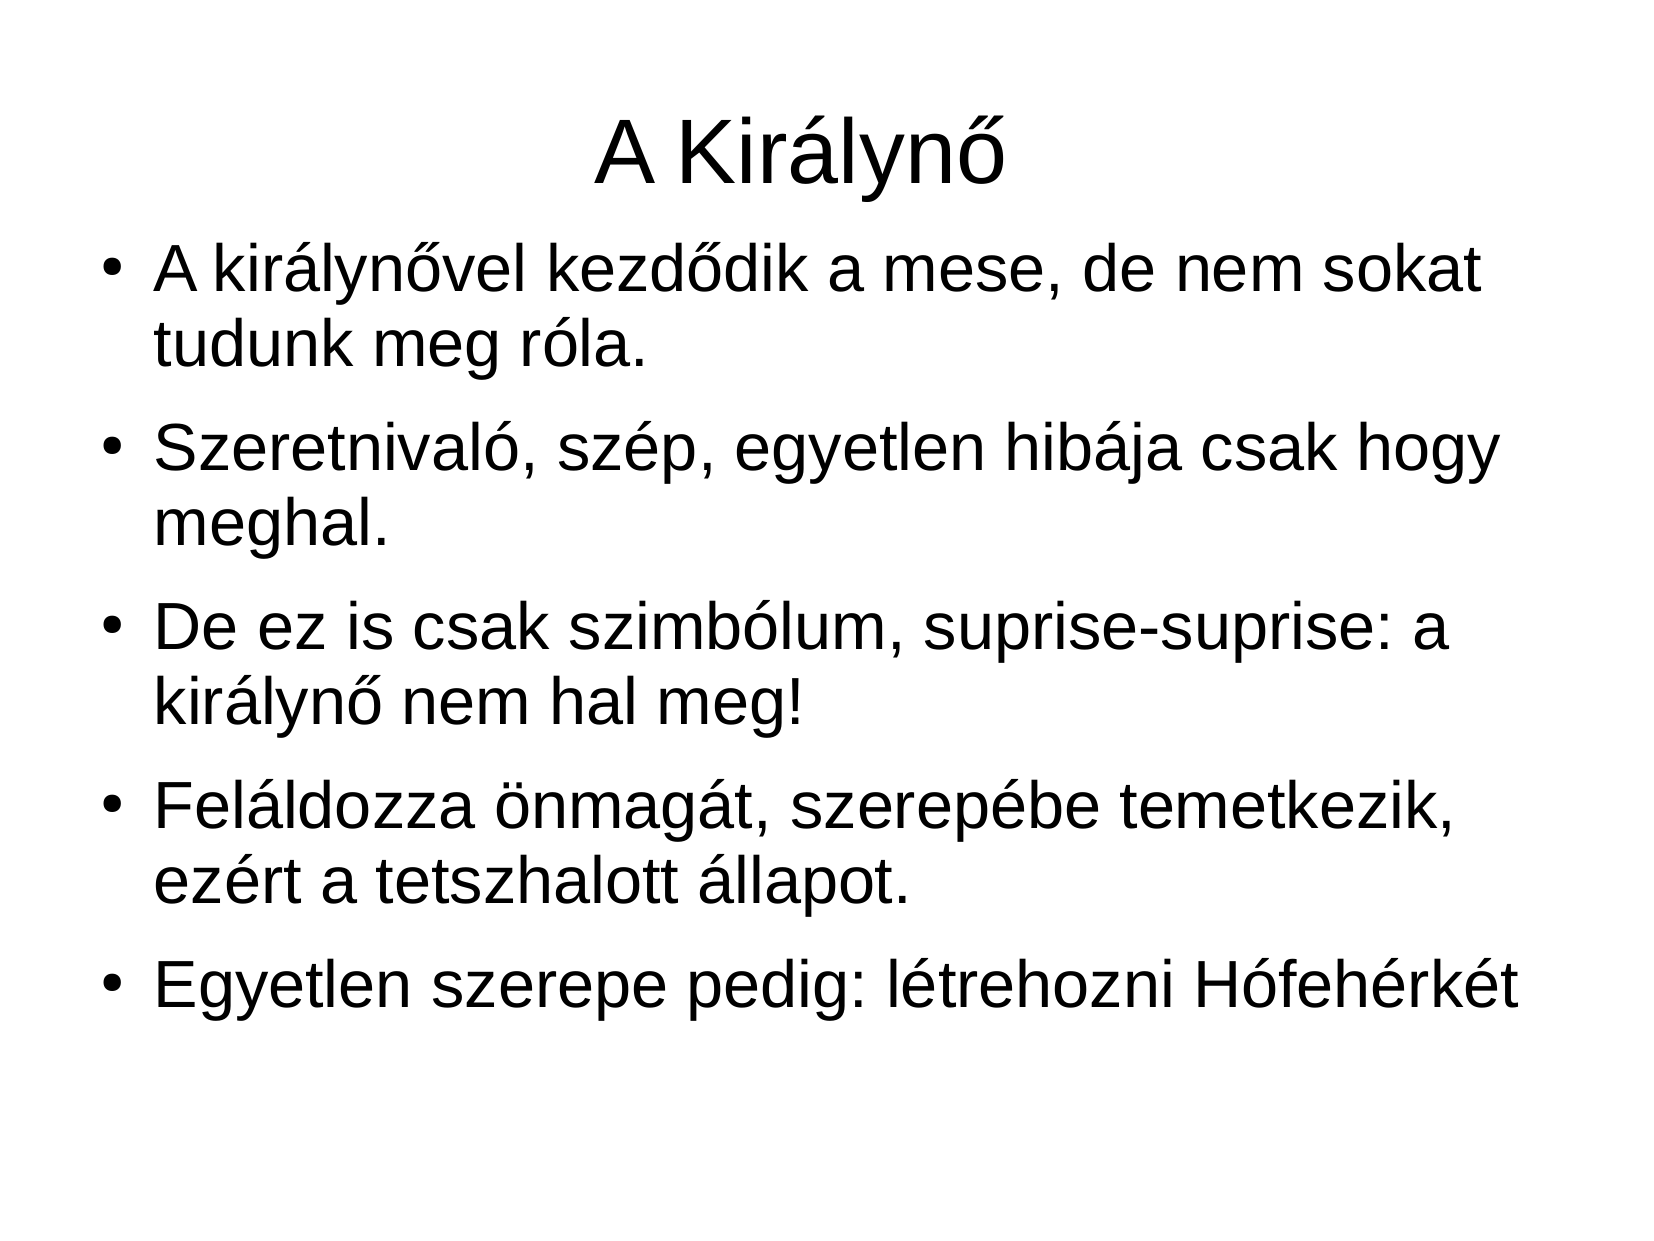

# A Királynő
A királynővel kezdődik a mese, de nem sokat tudunk meg róla.
Szeretnivaló, szép, egyetlen hibája csak hogy meghal.
De ez is csak szimbólum, suprise-suprise: a királynő nem hal meg!
Feláldozza önmagát, szerepébe temetkezik, ezért a tetszhalott állapot.
Egyetlen szerepe pedig: létrehozni Hófehérkét